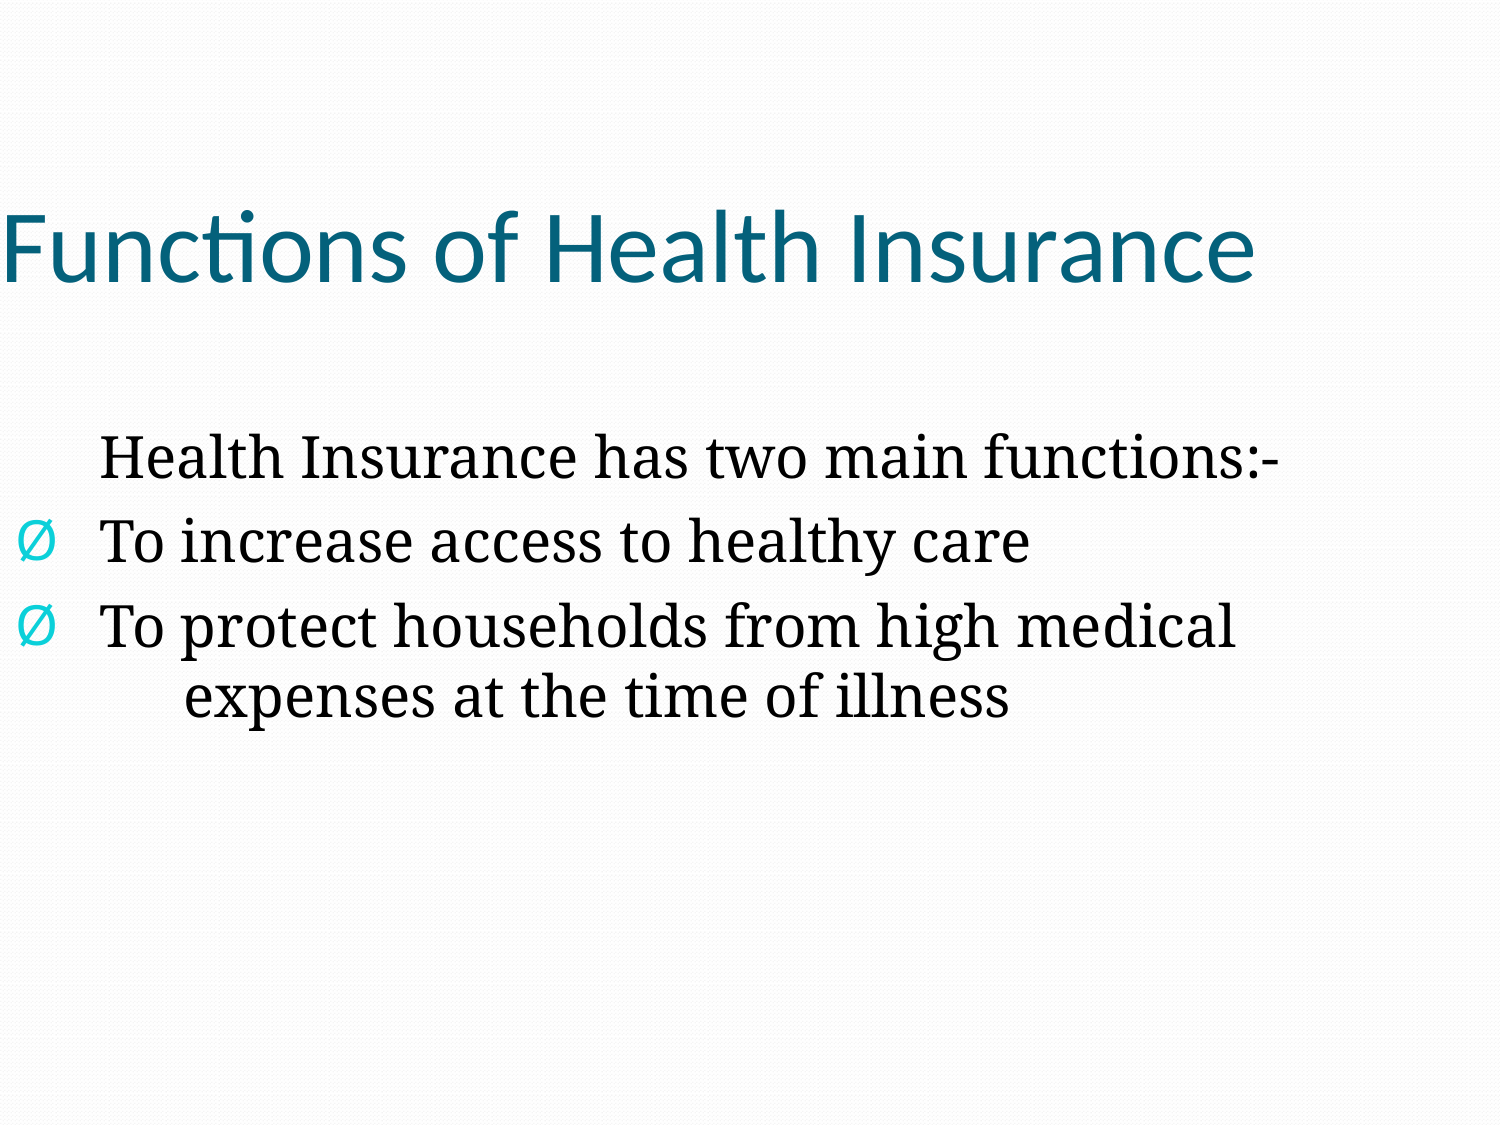

Functions of Health Insurance
# Health Insurance has two main functions:-
To increase access to healthy care
To protect households from high medical expenses at the time of illness